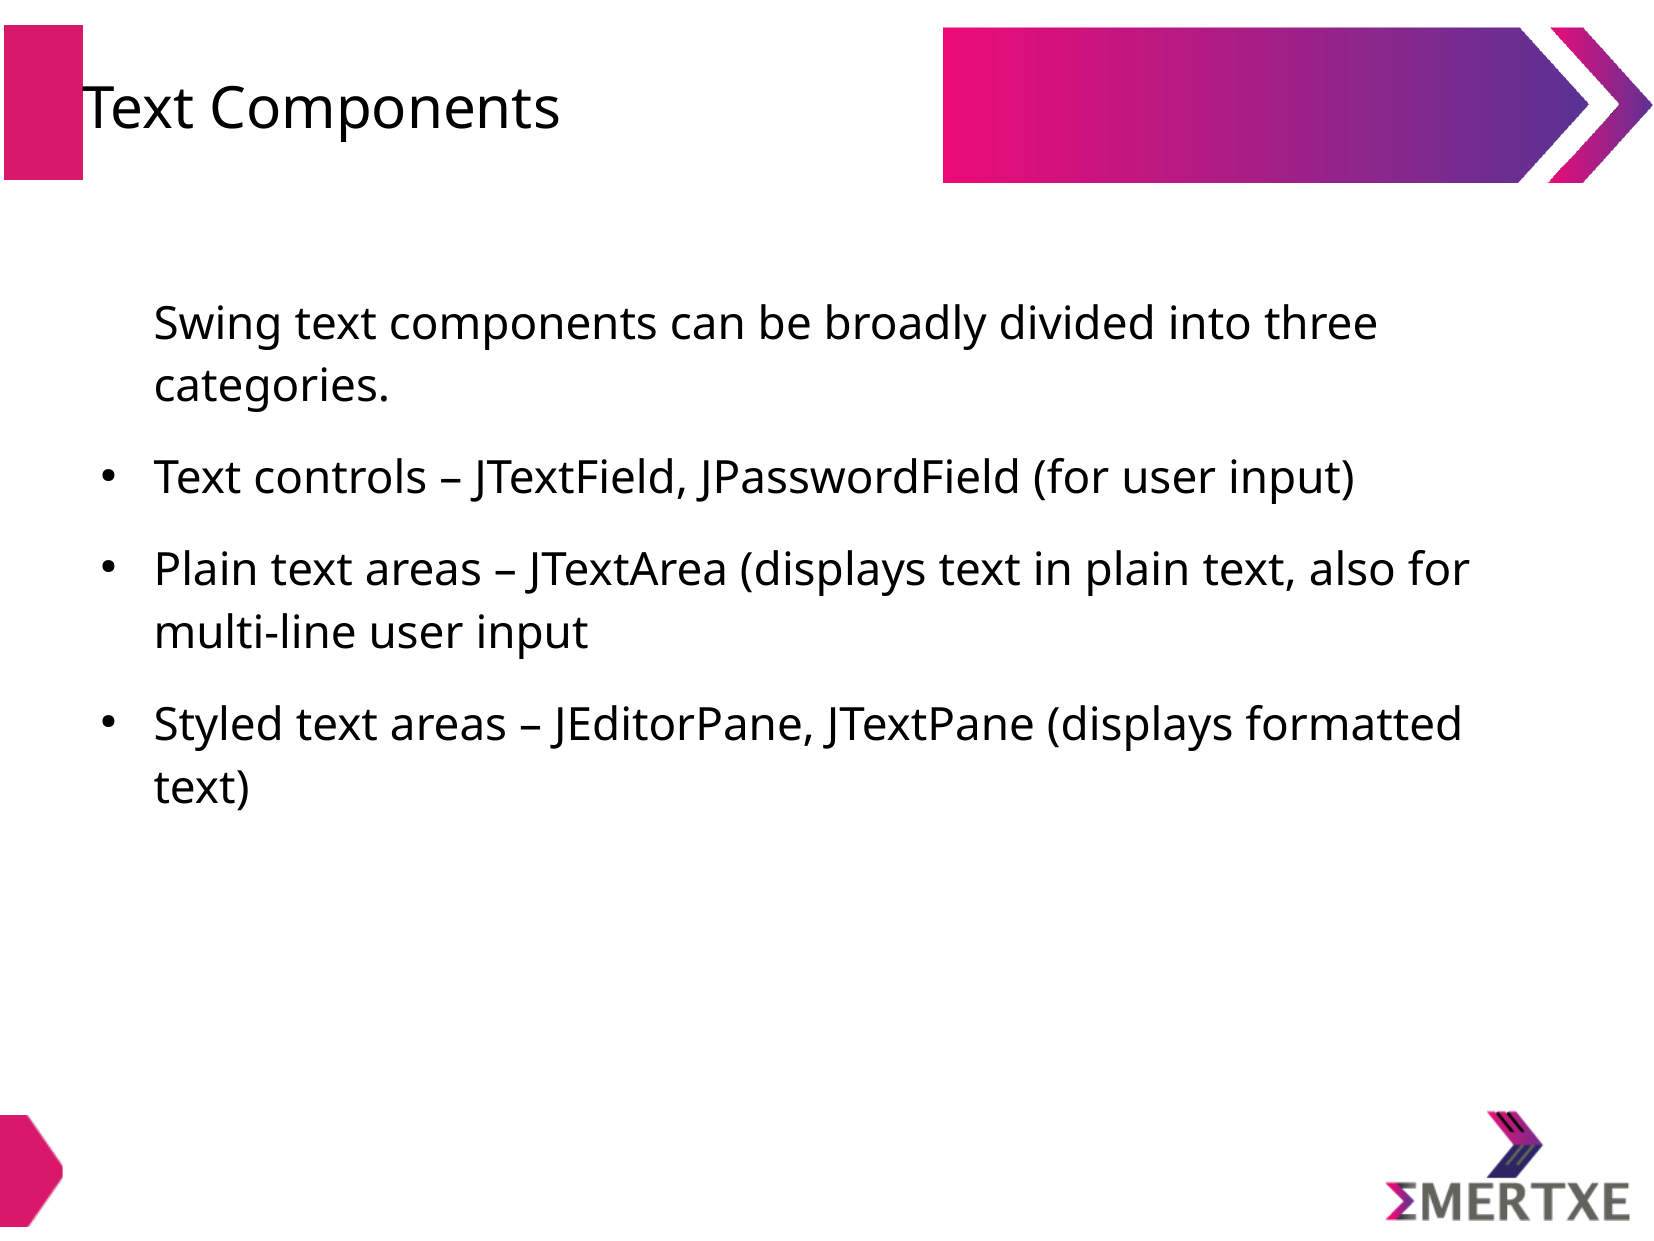

# Text Components
Swing text components can be broadly divided into three categories.
Text controls – JTextField, JPasswordField (for user input)
Plain text areas – JTextArea (displays text in plain text, also for multi-line user input
Styled text areas – JEditorPane, JTextPane (displays formatted text)